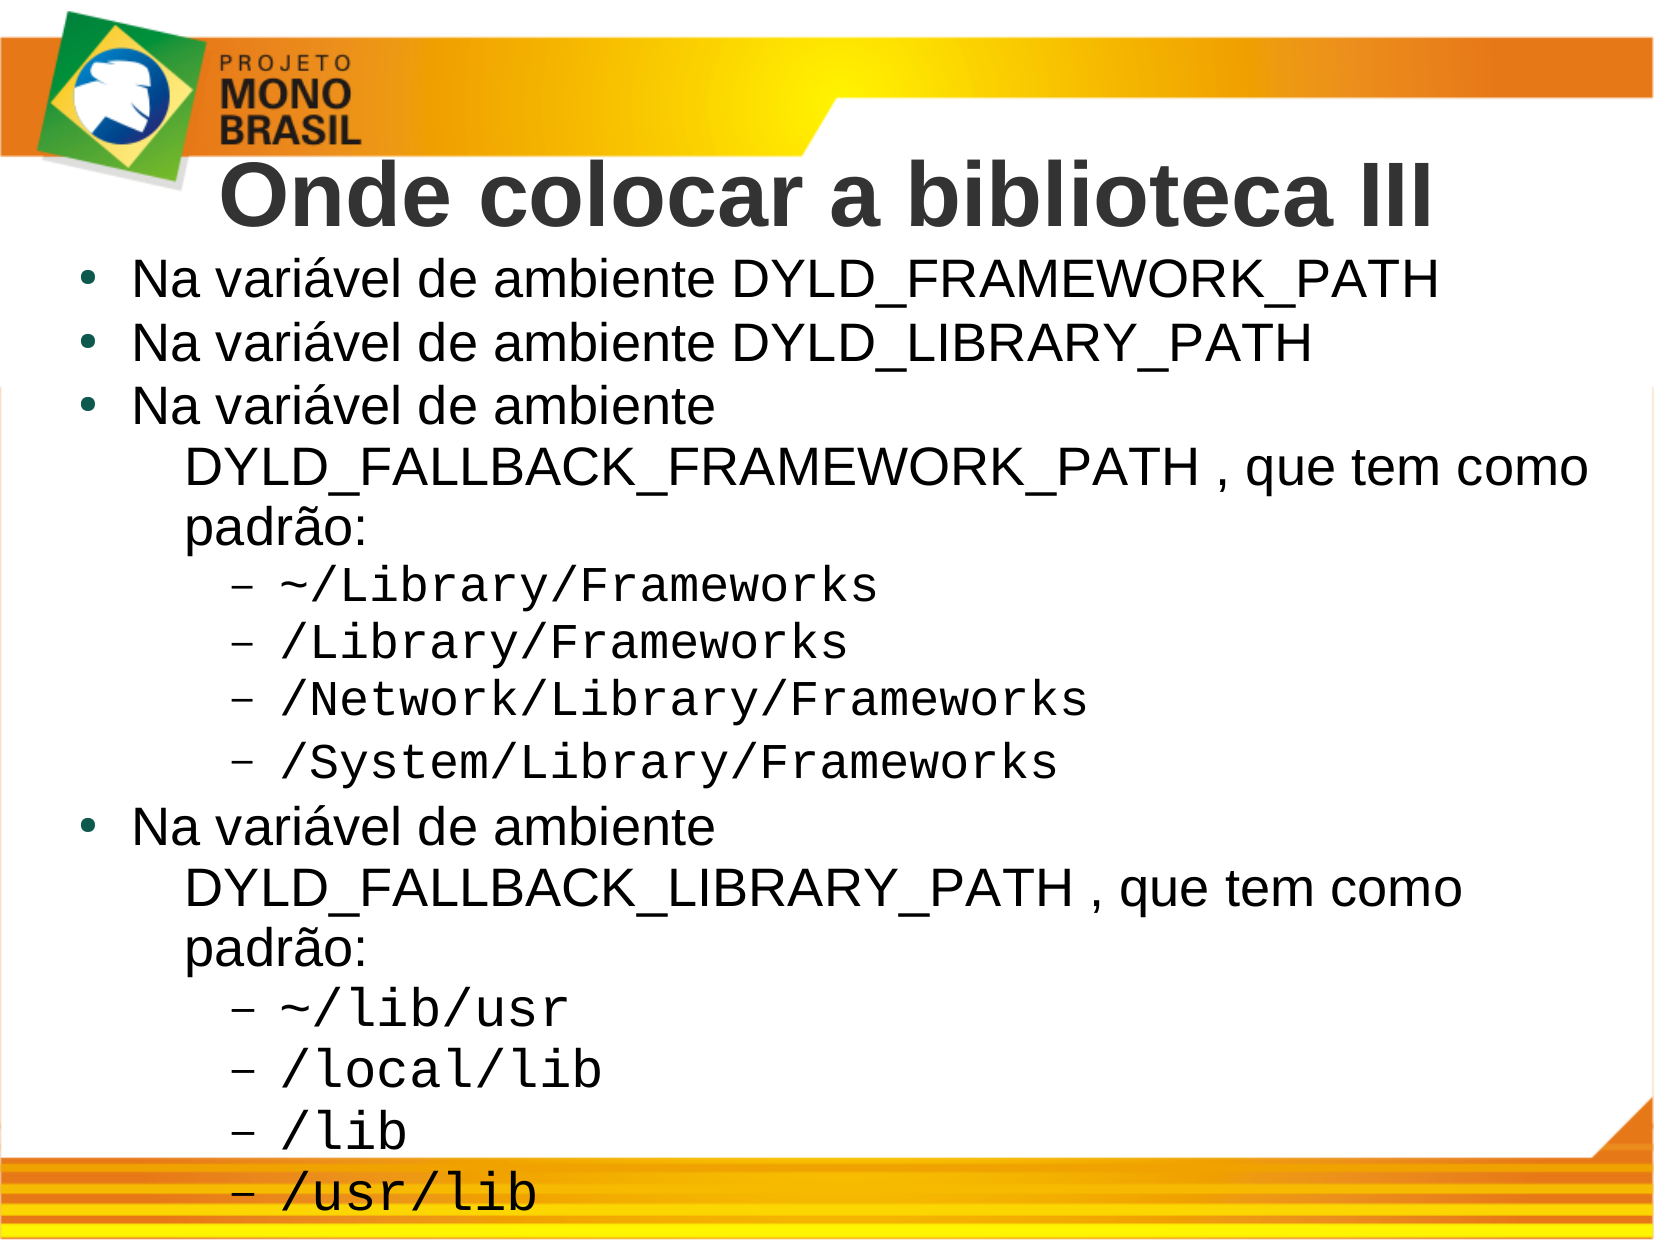

# Onde colocar a biblioteca III
Na variável de ambiente DYLD_FRAMEWORK_PATH
Na variável de ambiente DYLD_LIBRARY_PATH
Na variável de ambiente DYLD_FALLBACK_FRAMEWORK_PATH , que tem como padrão:
~/Library/Frameworks
/Library/Frameworks
/Network/Library/Frameworks
/System/Library/Frameworks
Na variável de ambiente DYLD_FALLBACK_LIBRARY_PATH , que tem como padrão:
~/lib/usr
/local/lib
/lib
/usr/lib